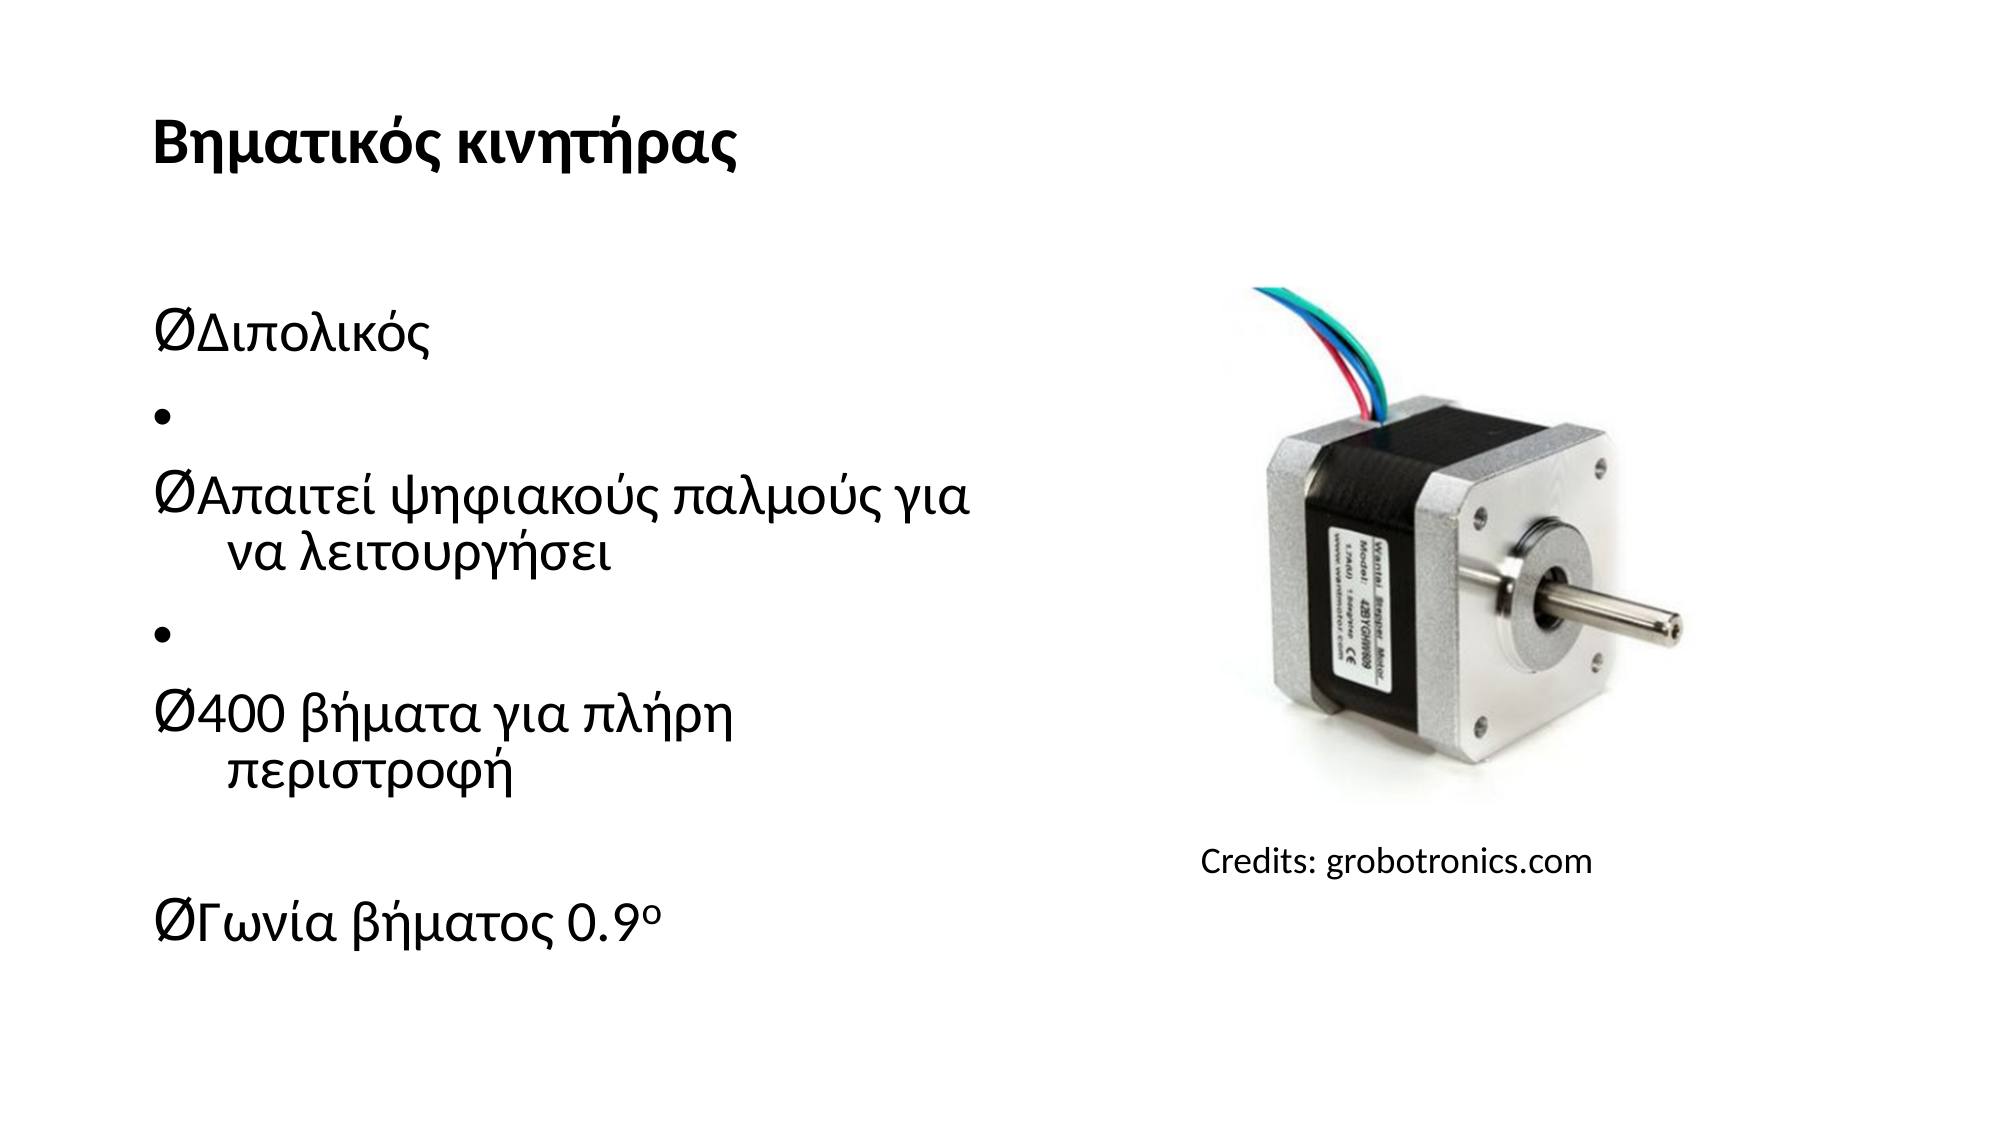

# Βηματικός κινητήρας
Διπολικός
Απαιτεί ψηφιακούς παλμούς για να λειτουργήσει
400 βήματα για πλήρη περιστροφή
Γωνία βήματος 0.9ο
Credits: grobotronics.com